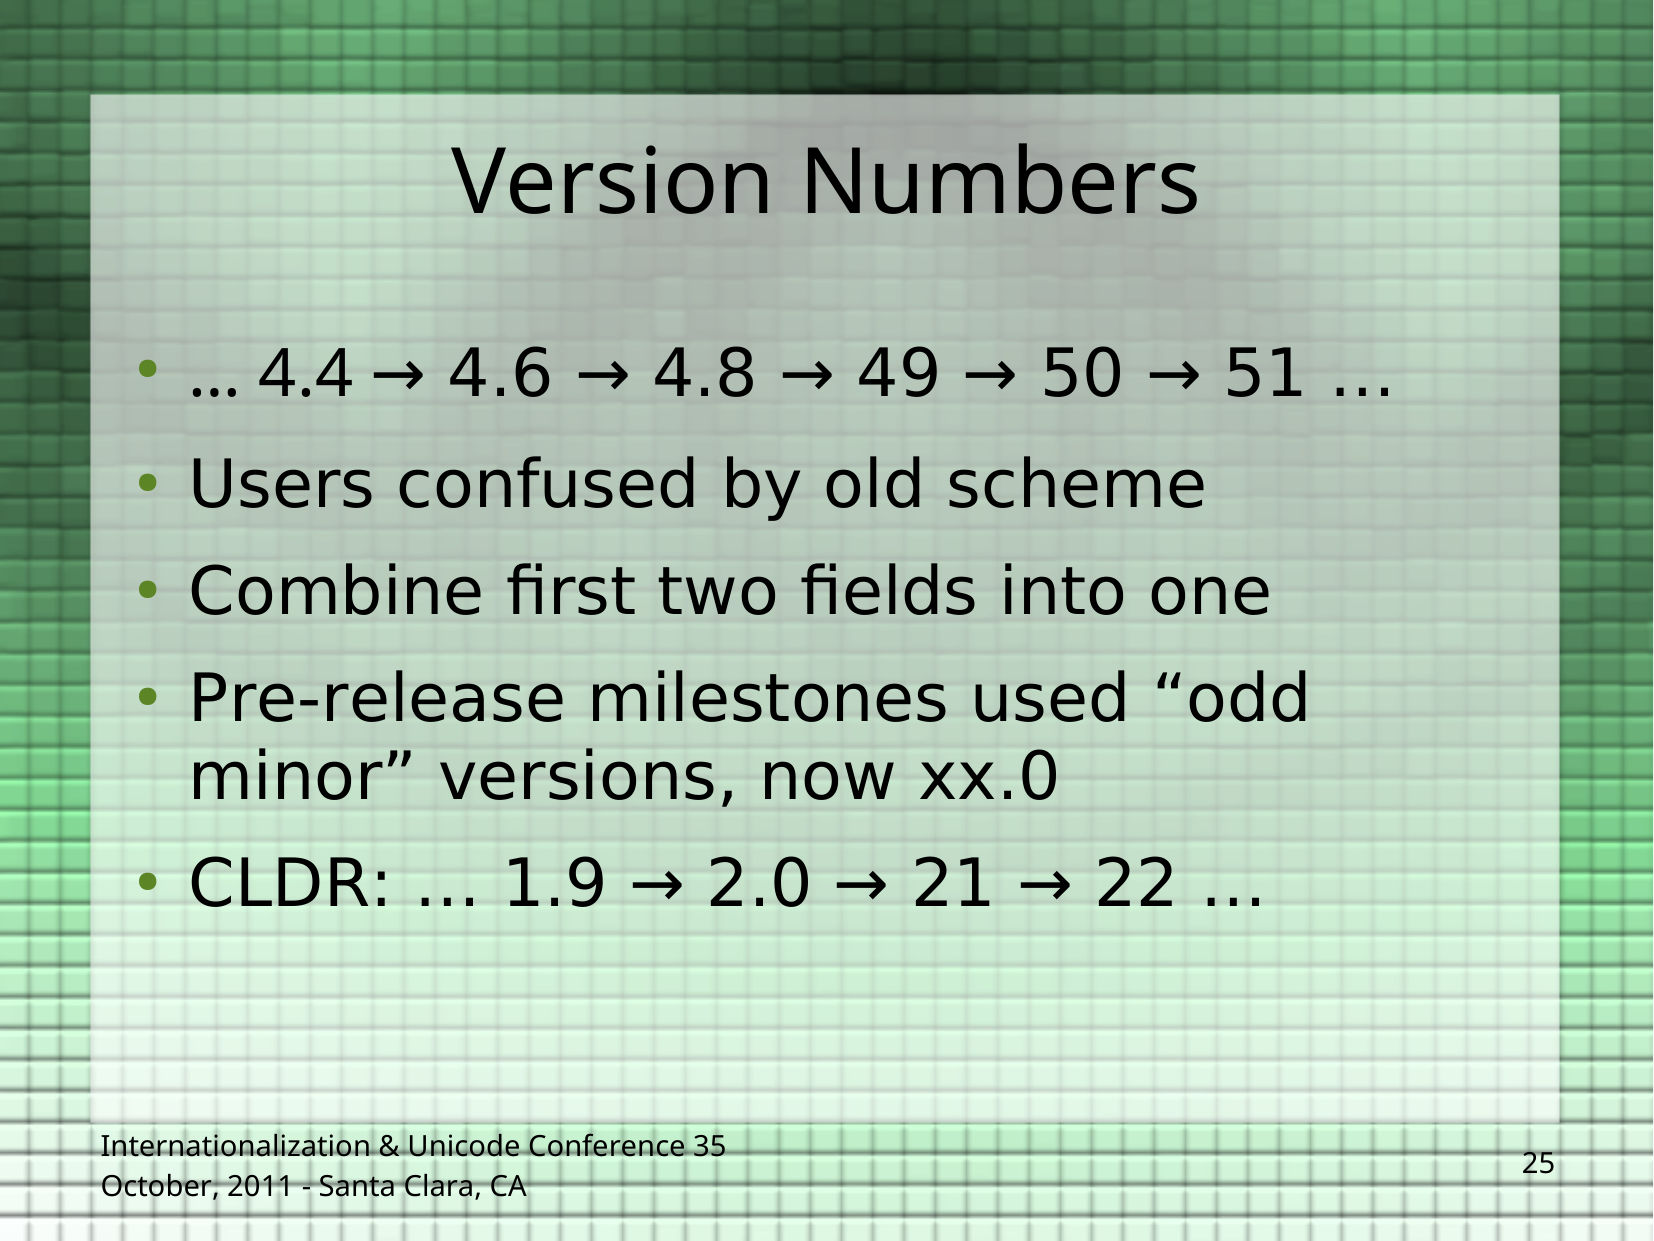

# Version Numbers
… 4.4 → 4.6 → 4.8 → 49 → 50 → 51 …
Users confused by old scheme
Combine first two fields into one
Pre-release milestones used “odd minor” versions, now xx.0
CLDR: … 1.9 → 2.0 → 21 → 22 …